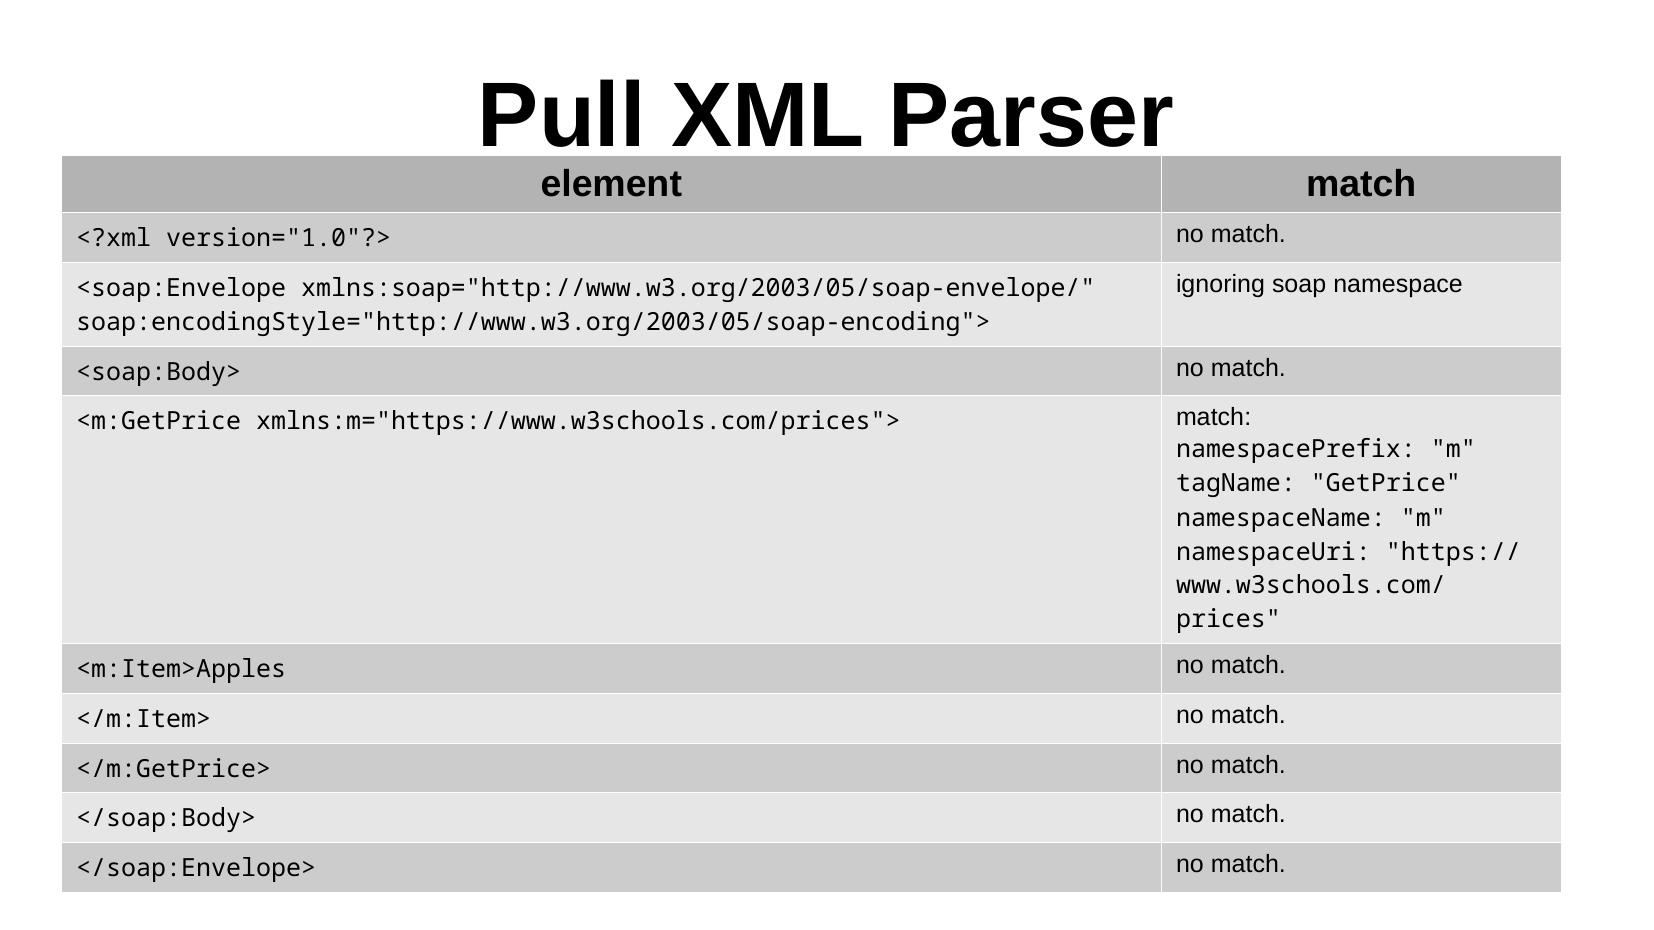

# Pull XML Parser
| element | match |
| --- | --- |
| <?xml version="1.0"?> | no match. |
| <soap:Envelope xmlns:soap="http://www.w3.org/2003/05/soap-envelope/" soap:encodingStyle="http://www.w3.org/2003/05/soap-encoding"> | ignoring soap namespace |
| <soap:Body> | no match. |
| <m:GetPrice xmlns:m="https://www.w3schools.com/prices"> | match: namespacePrefix: "m" tagName: "GetPrice" namespaceName: "m" namespaceUri: "https://www.w3schools.com/prices" |
| <m:Item>Apples | no match. |
| </m:Item> | no match. |
| </m:GetPrice> | no match. |
| </soap:Body> | no match. |
| </soap:Envelope> | no match. |